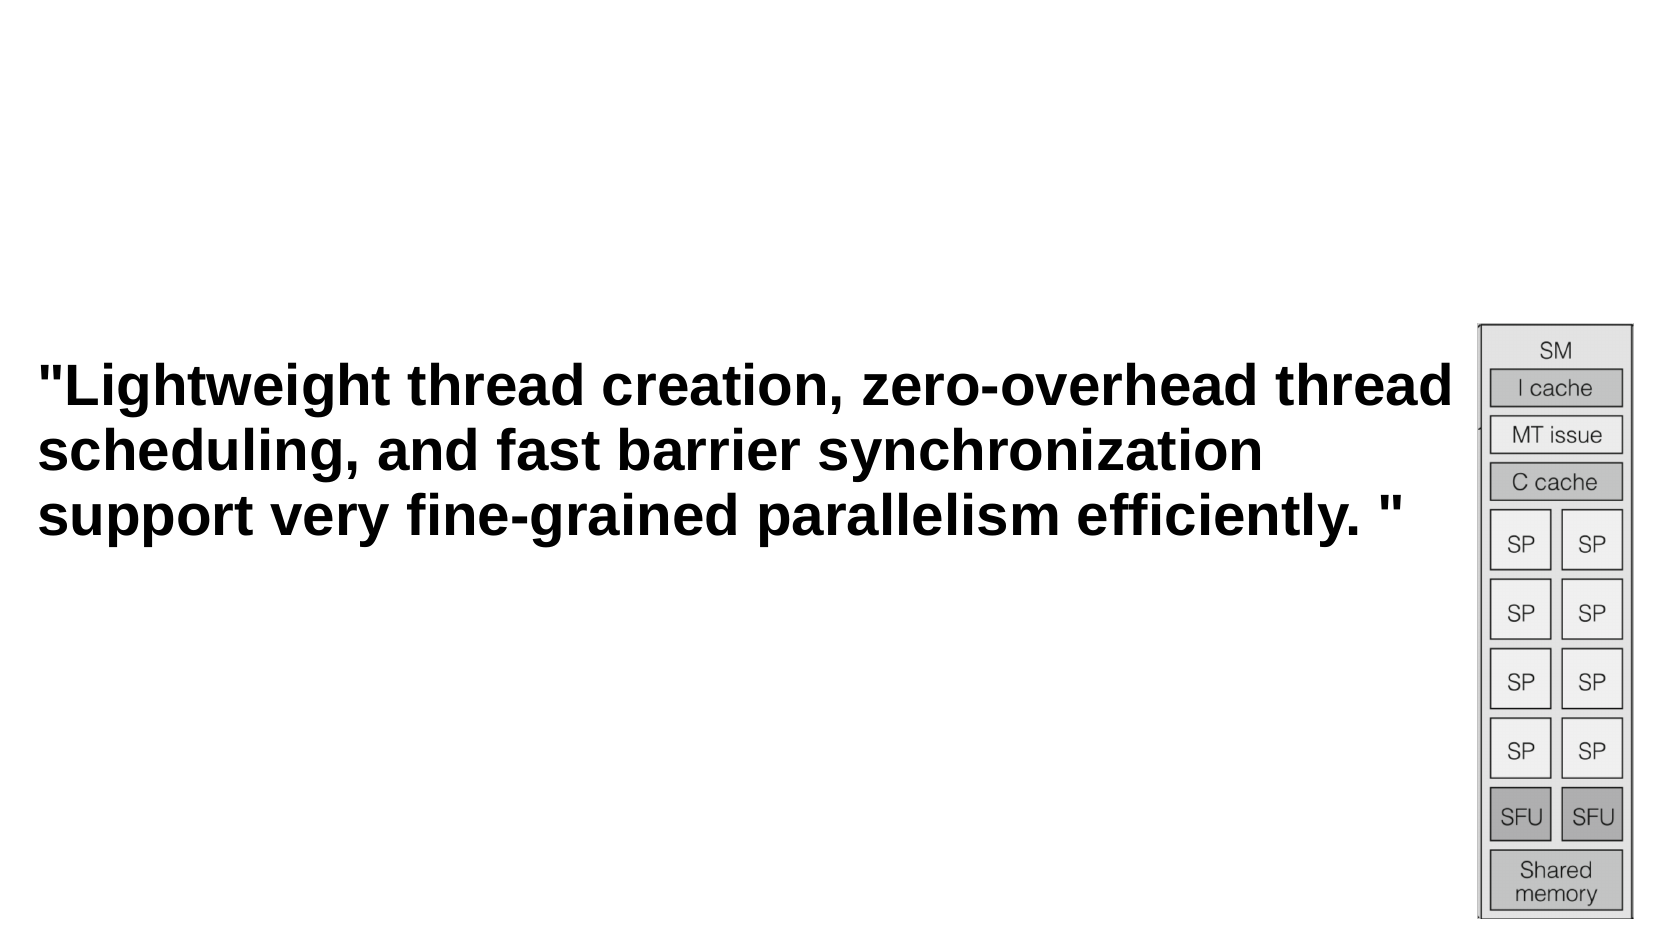

# "Lightweight thread creation, zero-overhead thread scheduling, and fast barrier synchronization support very fine-grained parallelism efficiently. "